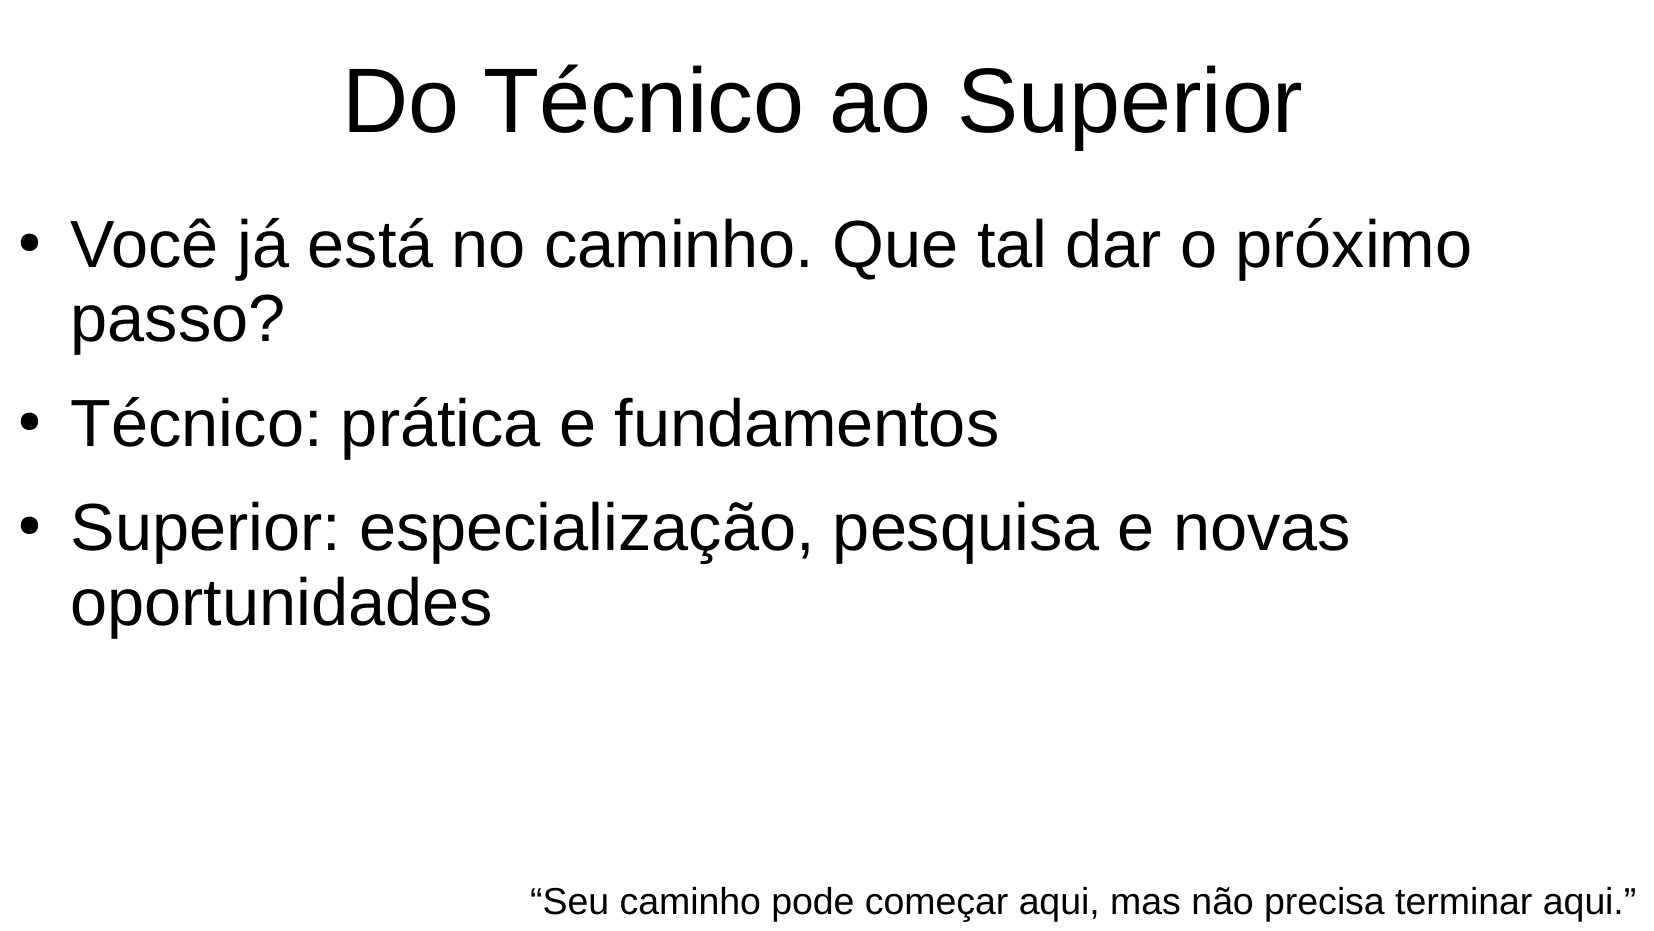

# Do Técnico ao Superior
Você já está no caminho. Que tal dar o próximo passo?
Técnico: prática e fundamentos
Superior: especialização, pesquisa e novas oportunidades
“Seu caminho pode começar aqui, mas não precisa terminar aqui.”